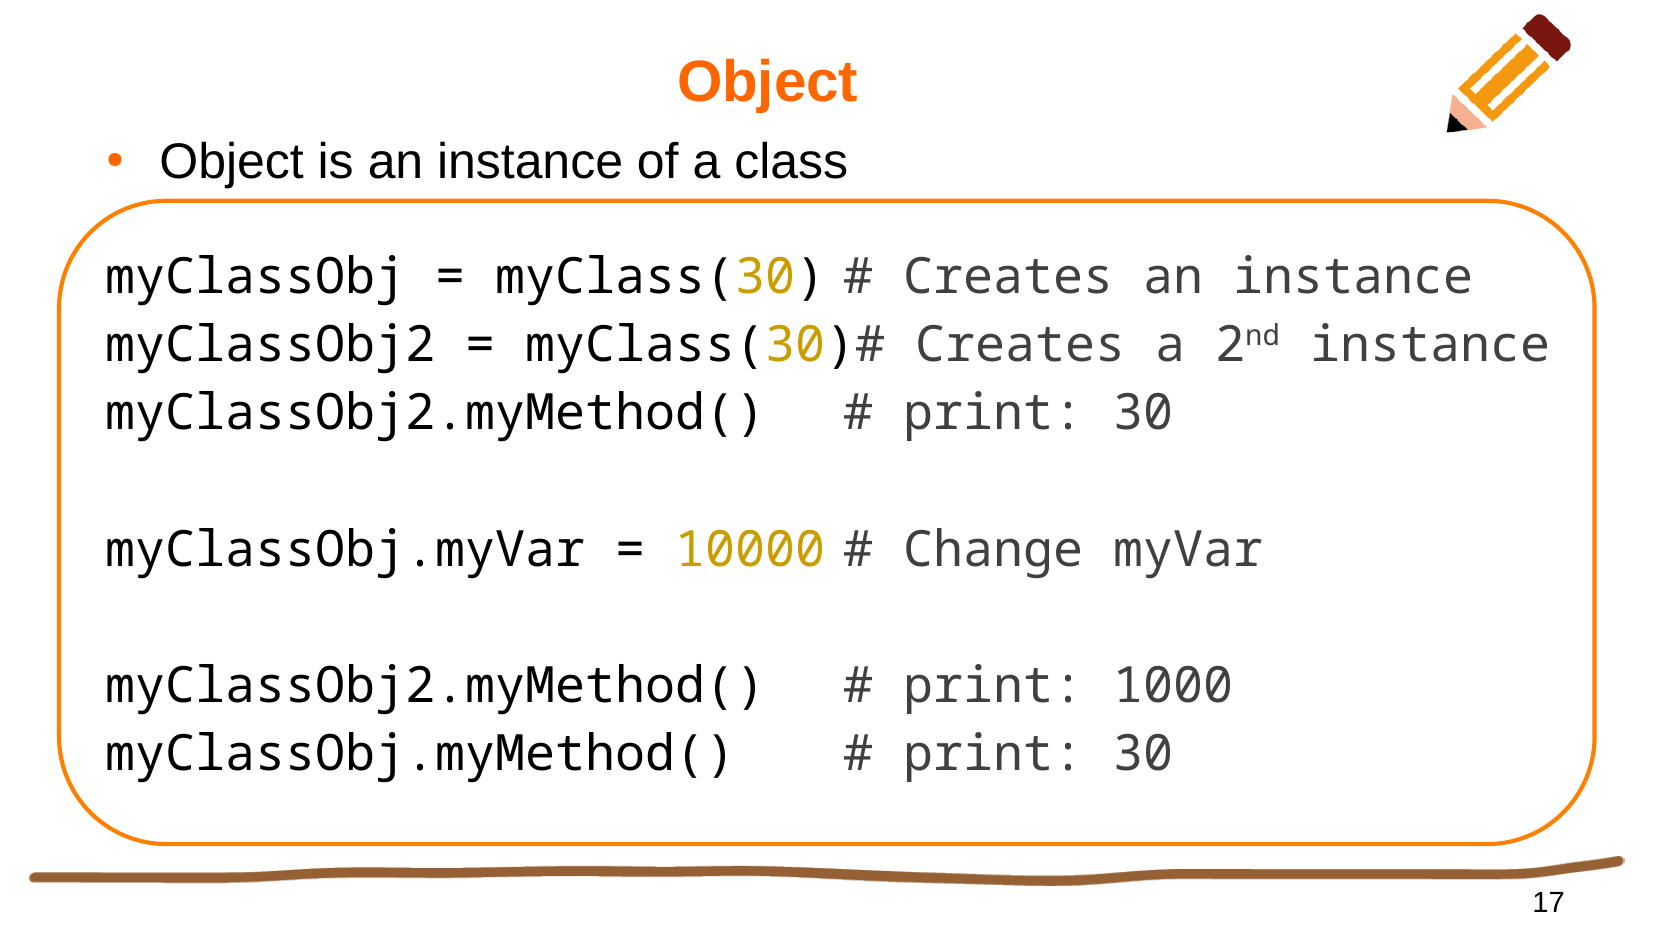

# Object
Object is an instance of a class
myClassObj = myClass(30)	# Creates an instance
myClassObj2 = myClass(30)# Creates a 2nd instance
myClassObj2.myMethod()		# print: 30
myClassObj.myVar = 10000	# Change myVar
myClassObj2.myMethod()		# print: 1000
myClassObj.myMethod()		# print: 30
17